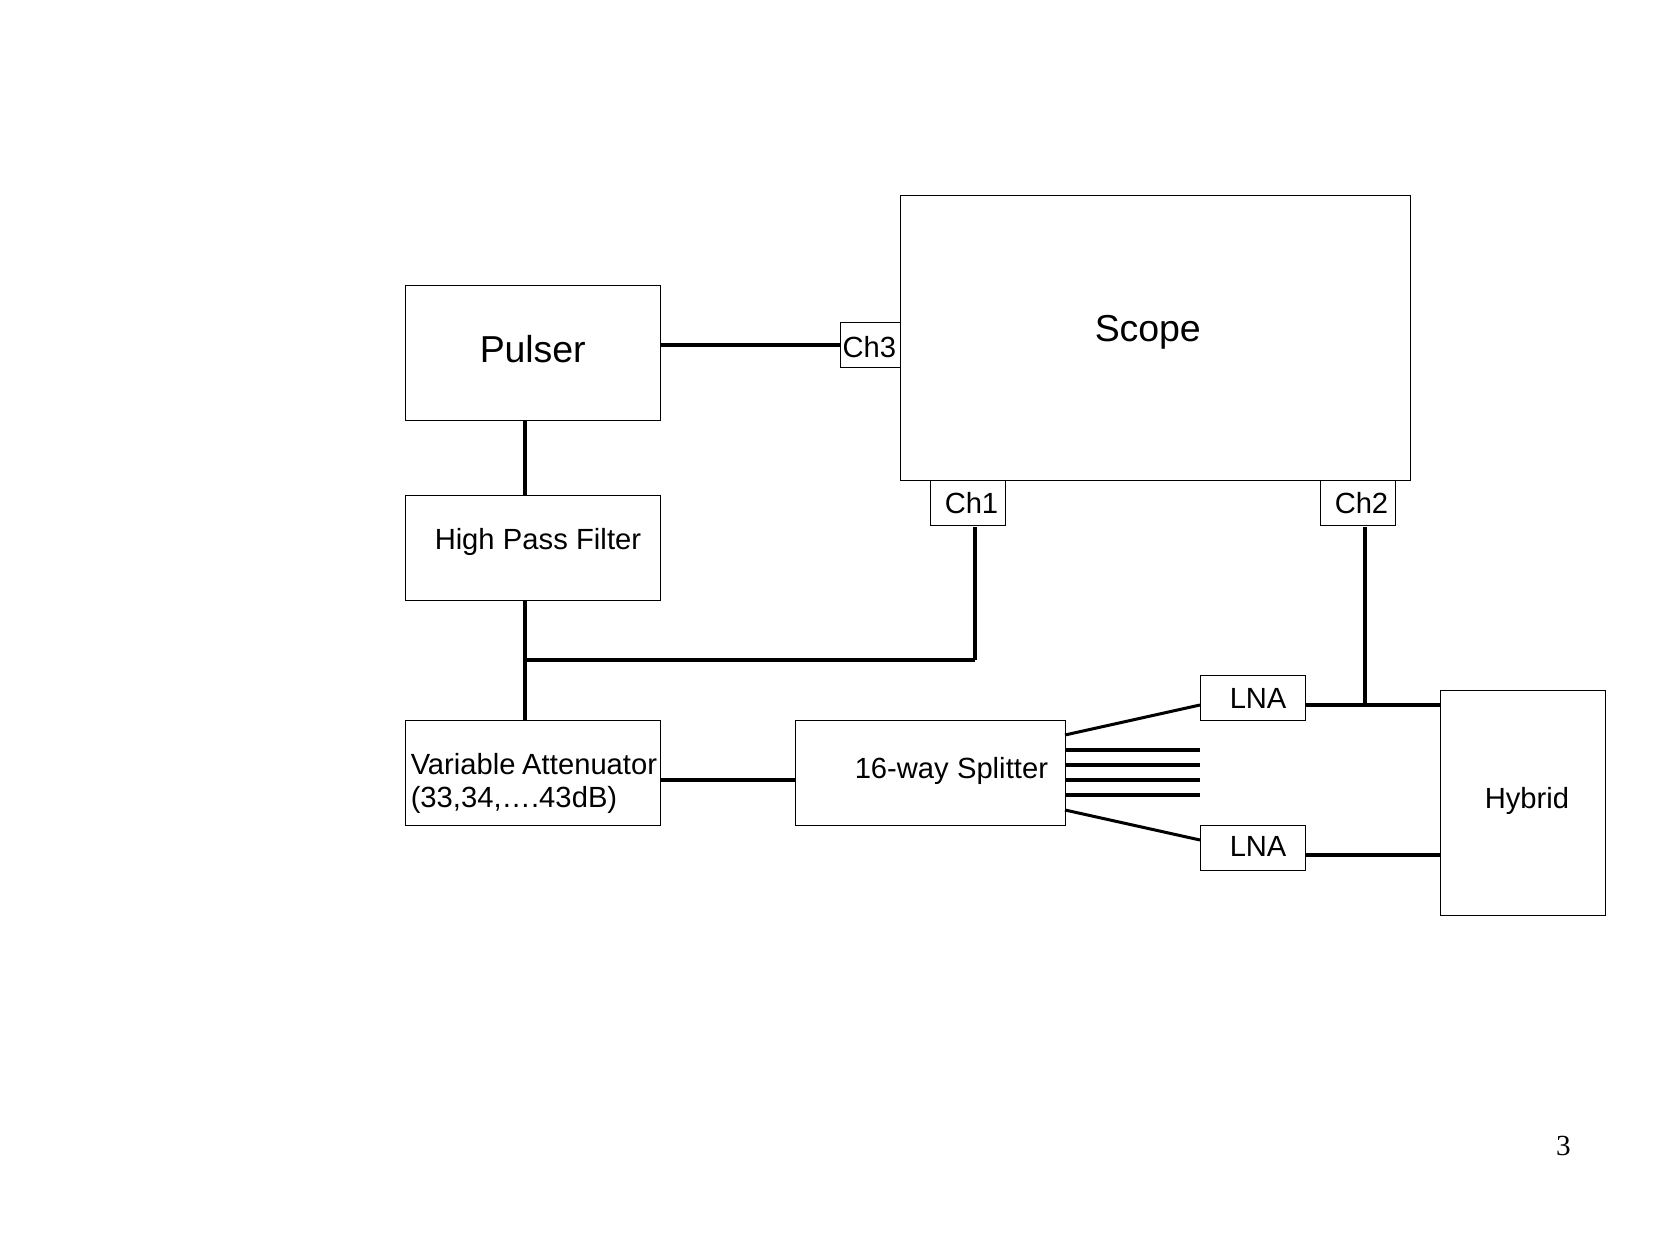

Scope
Pulser
Ch3
Ch1
Ch2
High Pass Filter
LNA
Variable Attenuator
(33,34,….43dB)
16-way Splitter
Hybrid
LNA
3